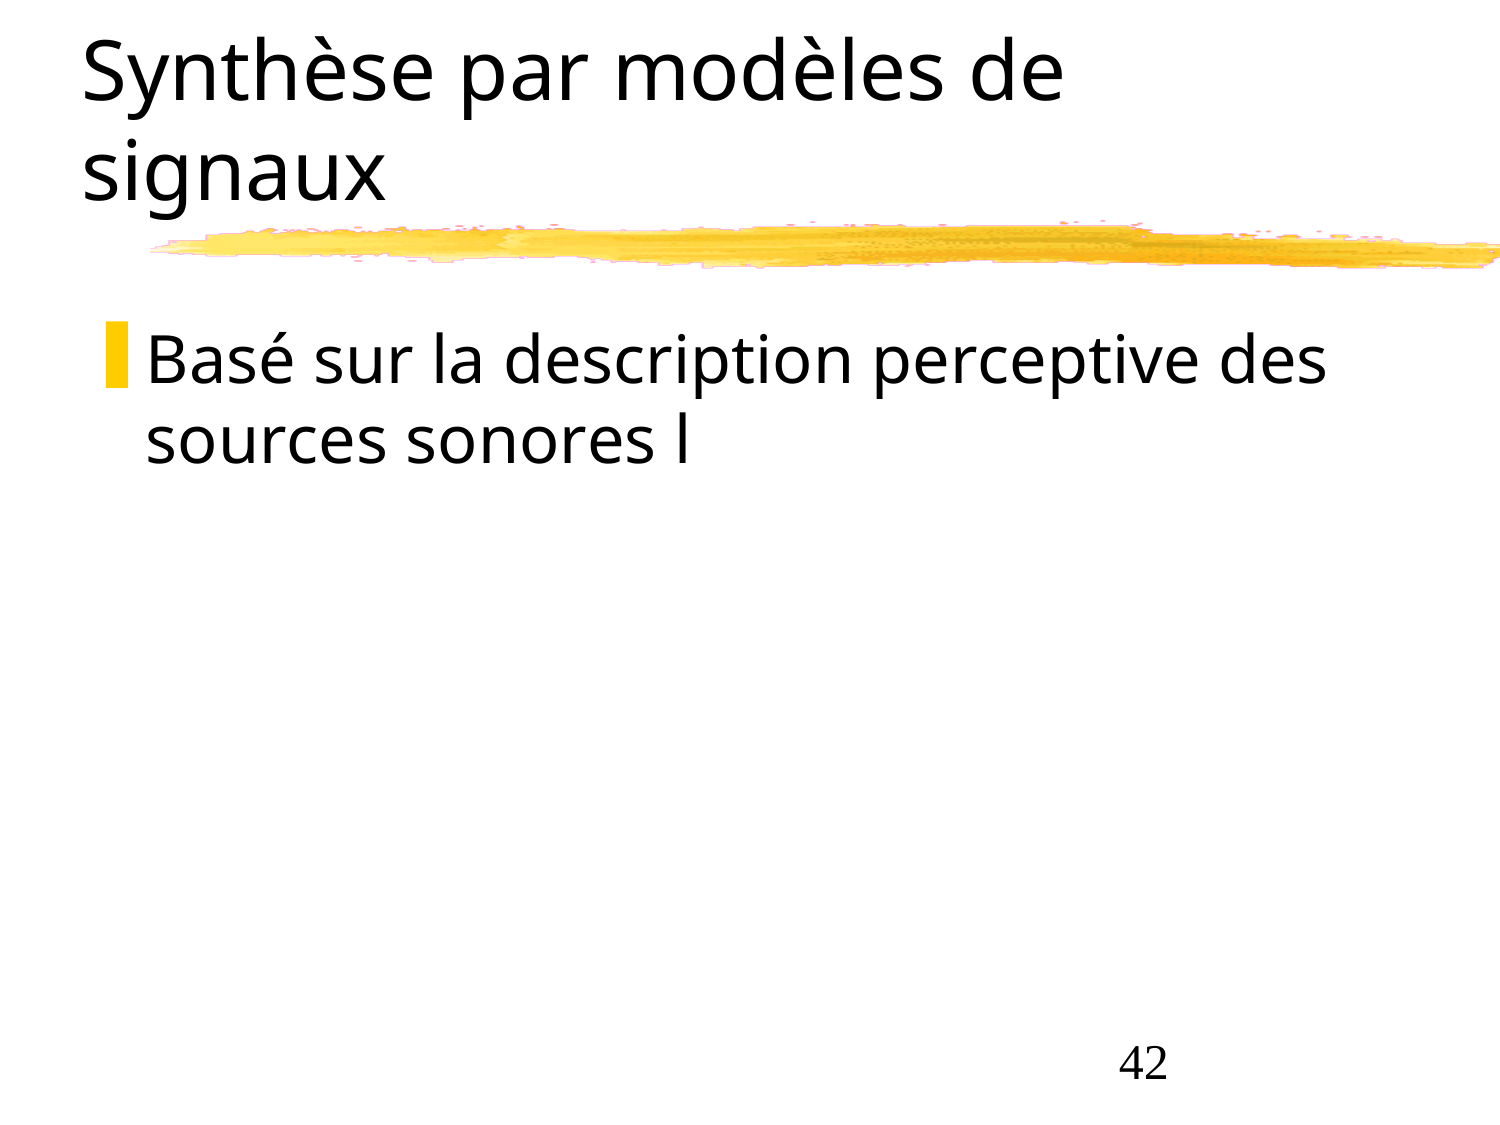

# Synthèse par modèles de signaux
Basé sur la description perceptive des sources sonores l
42